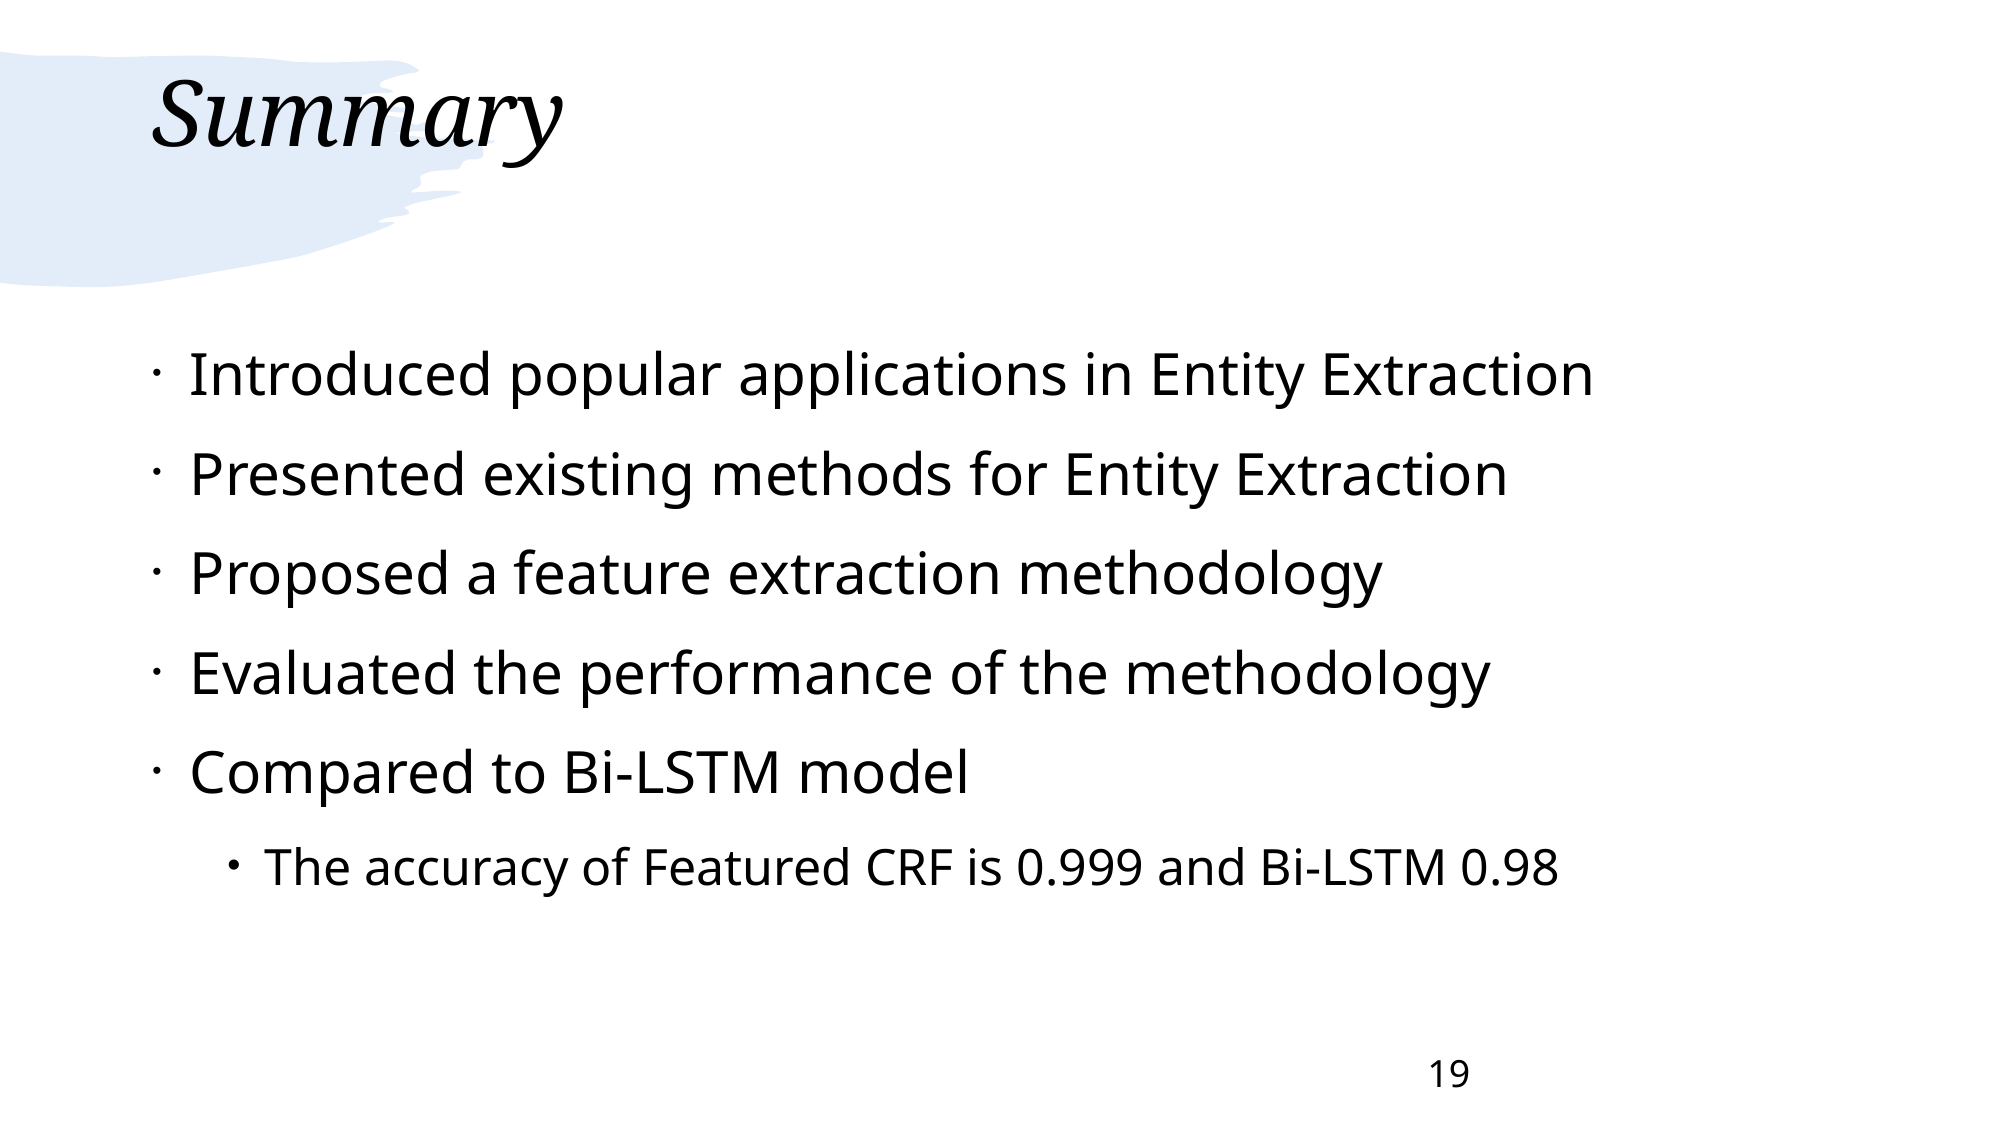

# Summary
Introduced popular applications in Entity Extraction
Presented existing methods for Entity Extraction
Proposed a feature extraction methodology
Evaluated the performance of the methodology
Compared to Bi-LSTM model
The accuracy of Featured CRF is 0.999 and Bi-LSTM 0.98